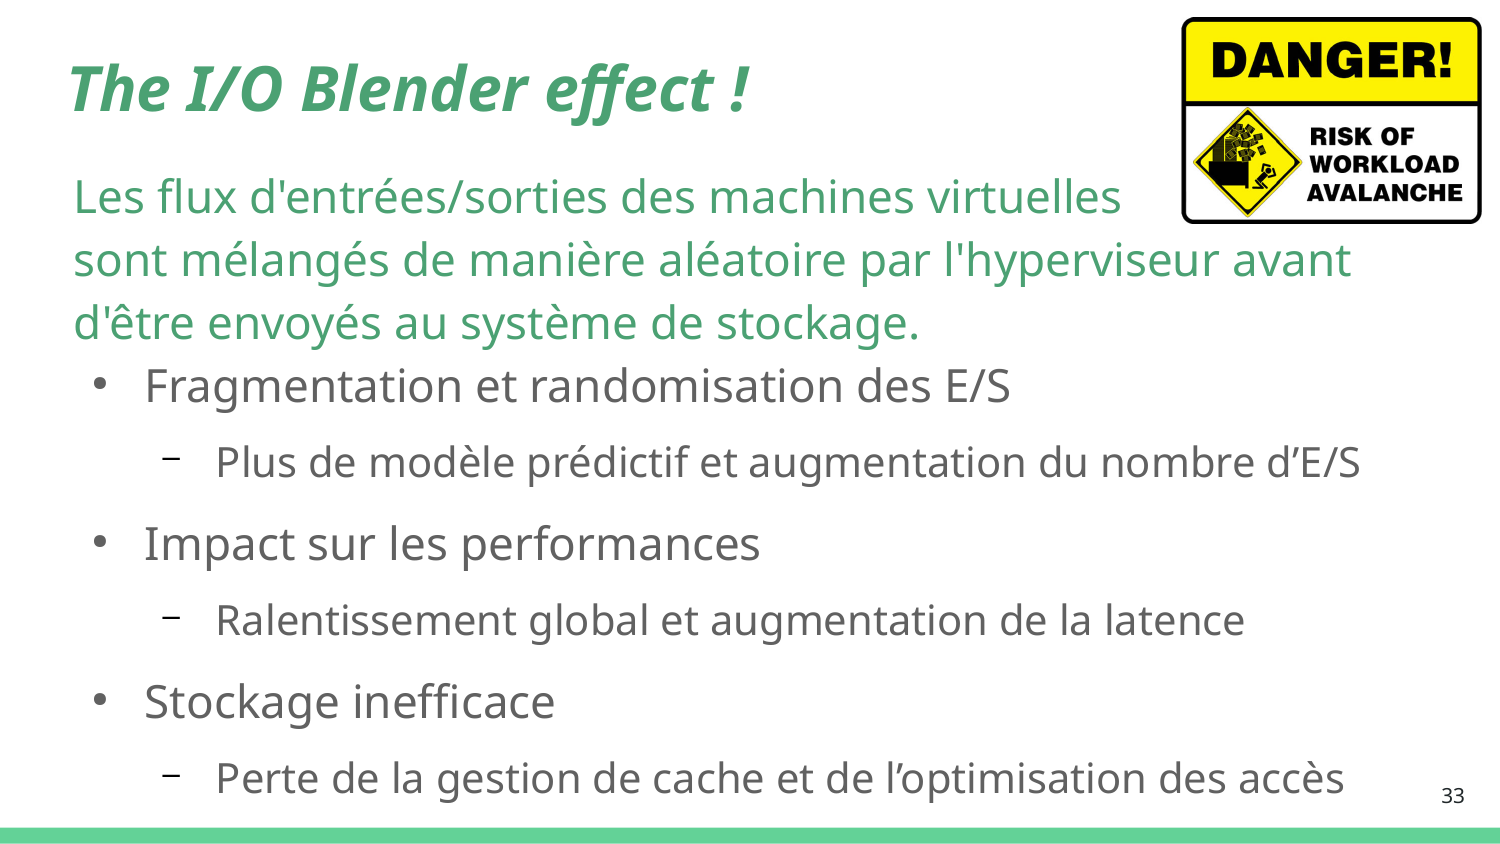

The I/O Blender effect !
# Les flux d'entrées/sorties des machines virtuelles sont mélangés de manière aléatoire par l'hyperviseur avant d'être envoyés au système de stockage.
Fragmentation et randomisation des E/S
Plus de modèle prédictif et augmentation du nombre d’E/S
Impact sur les performances
Ralentissement global et augmentation de la latence
Stockage inefficace
Perte de la gestion de cache et de l’optimisation des accès